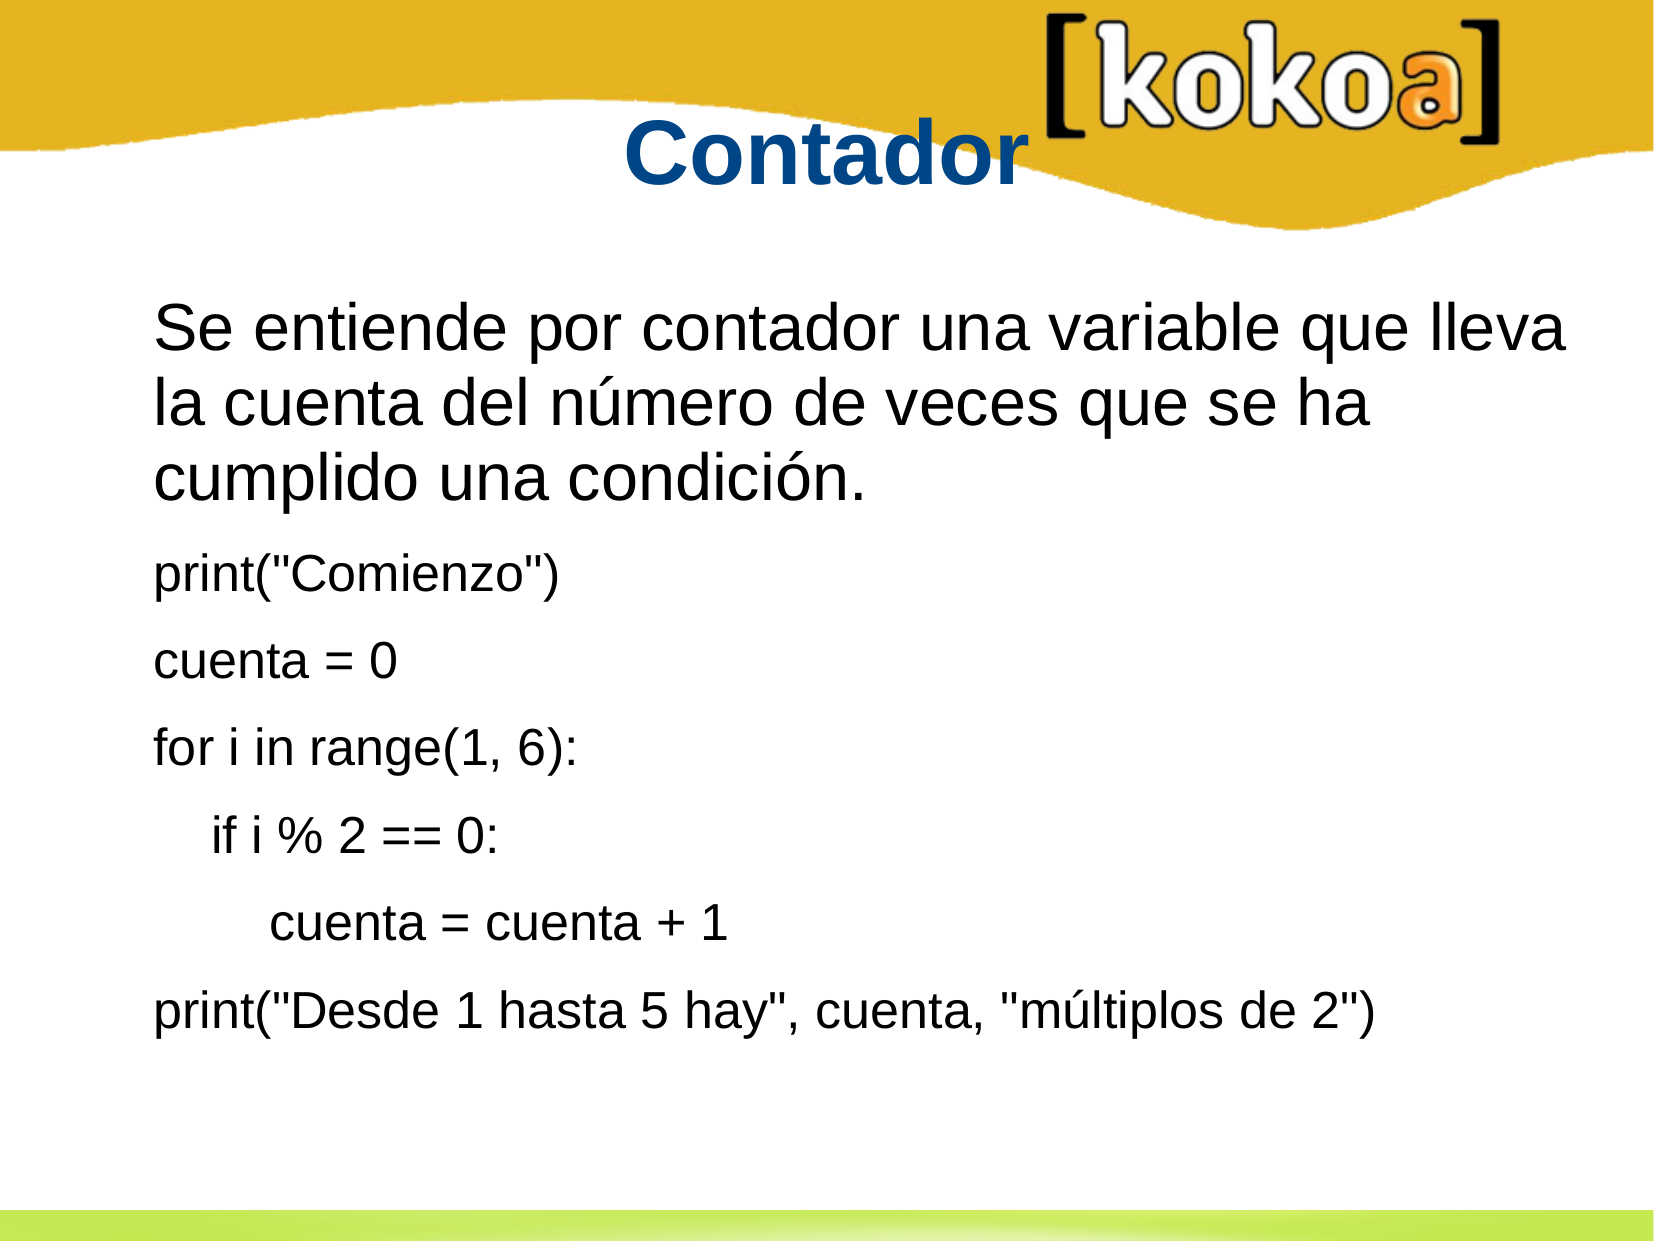

# Contador
Se entiende por contador una variable que lleva la cuenta del número de veces que se ha cumplido una condición.
print("Comienzo")
cuenta = 0
for i in range(1, 6):
 if i % 2 == 0:
 cuenta = cuenta + 1
print("Desde 1 hasta 5 hay", cuenta, "múltiplos de 2")